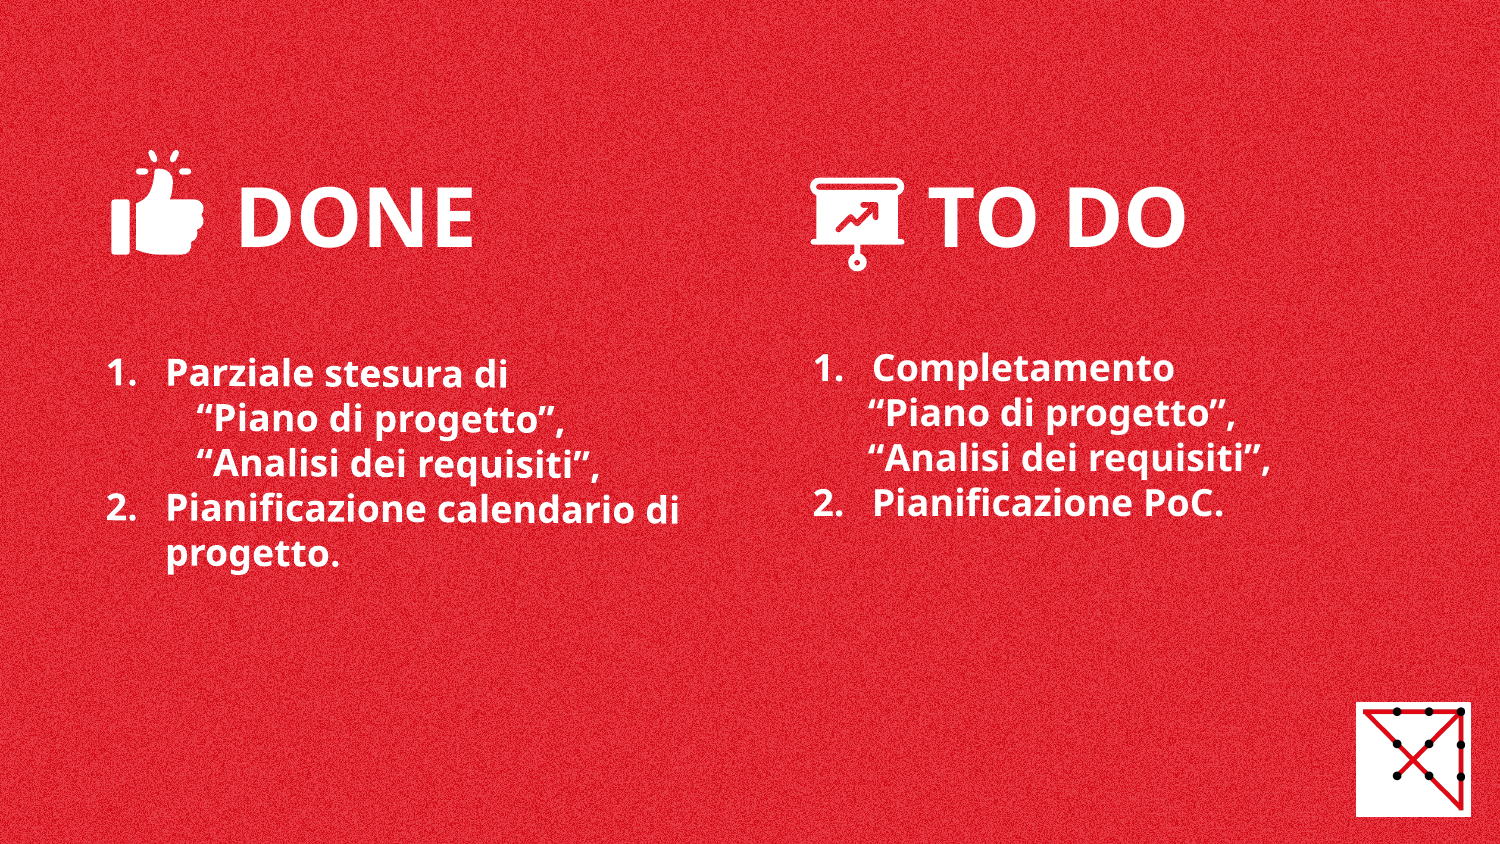

# DONE
TO DO
Completamento
“Piano di progetto”,
“Analisi dei requisiti”,
Pianificazione PoC.
Parziale stesura di
“Piano di progetto”,
“Analisi dei requisiti”,
Pianificazione calendario di progetto.